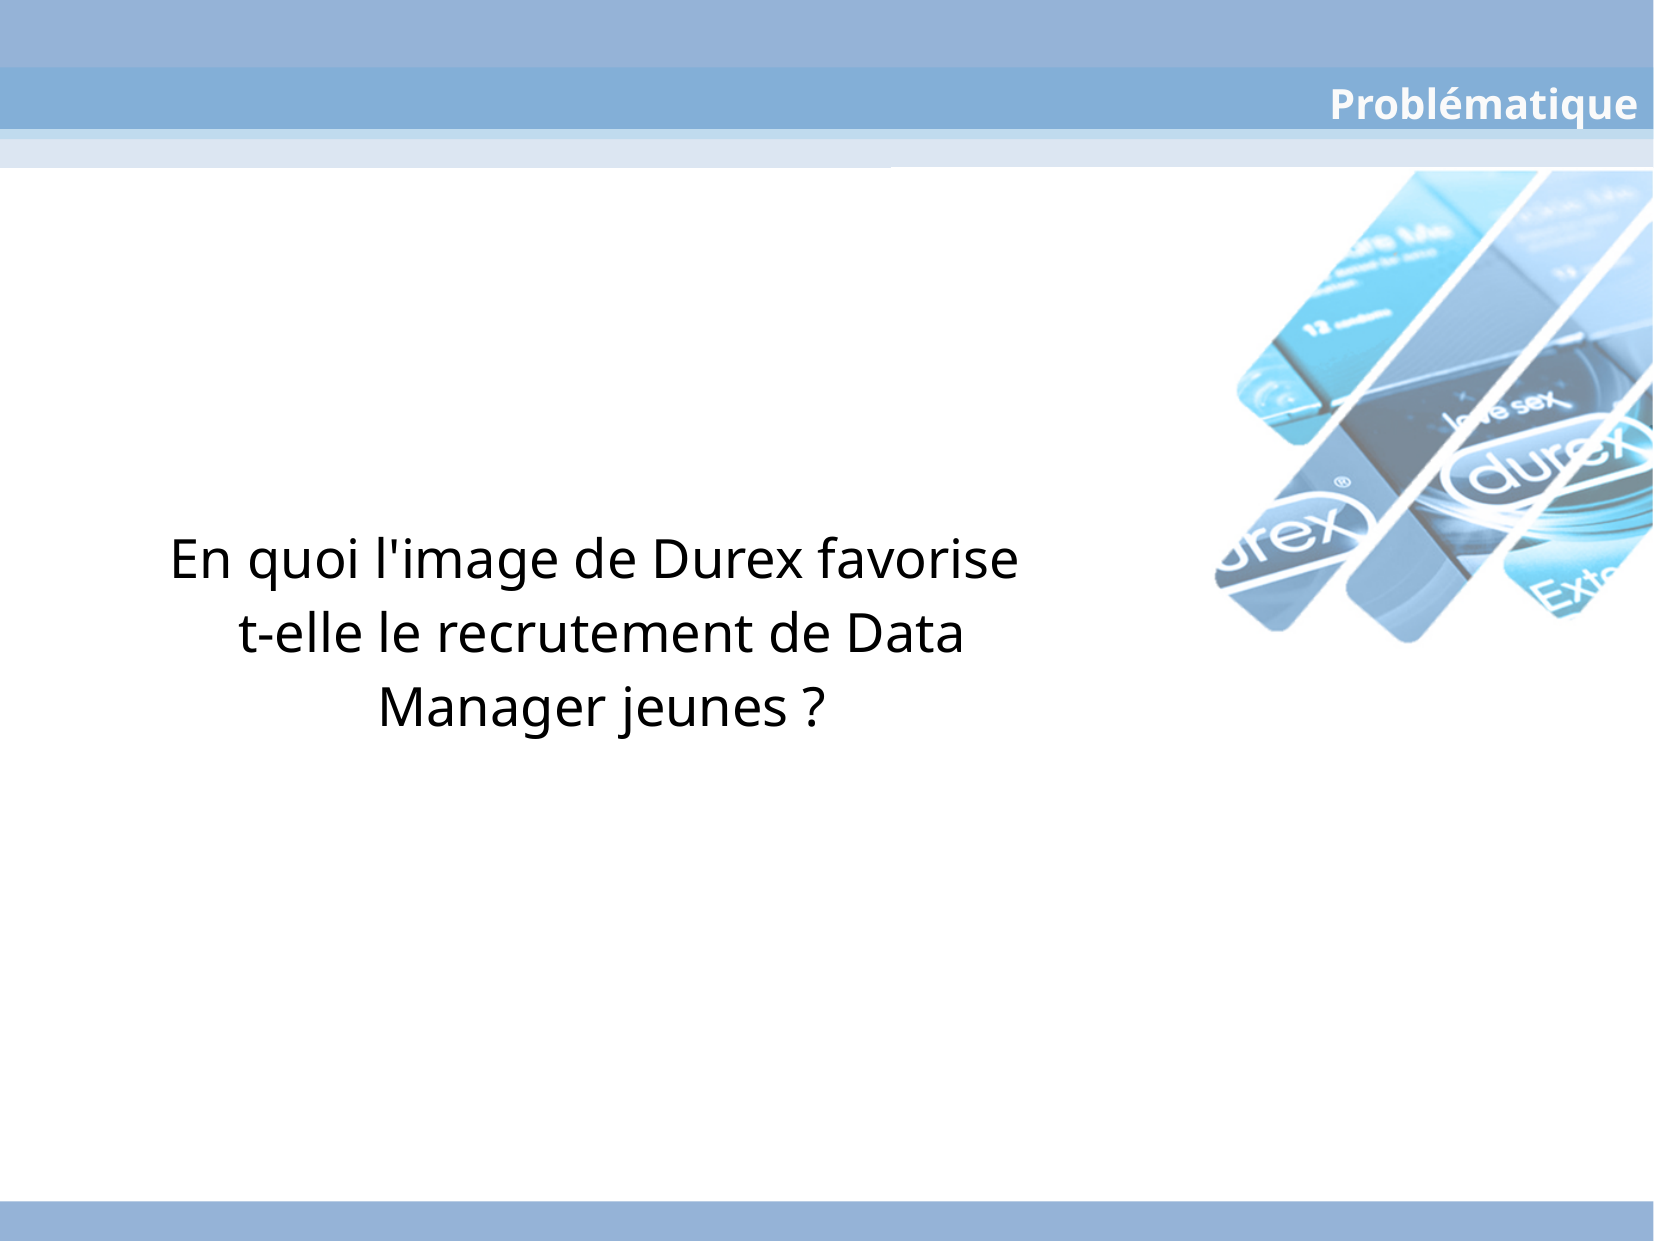

Problématique
En quoi l'image de Durex favorise
t-elle le recrutement de Data Manager jeunes ?